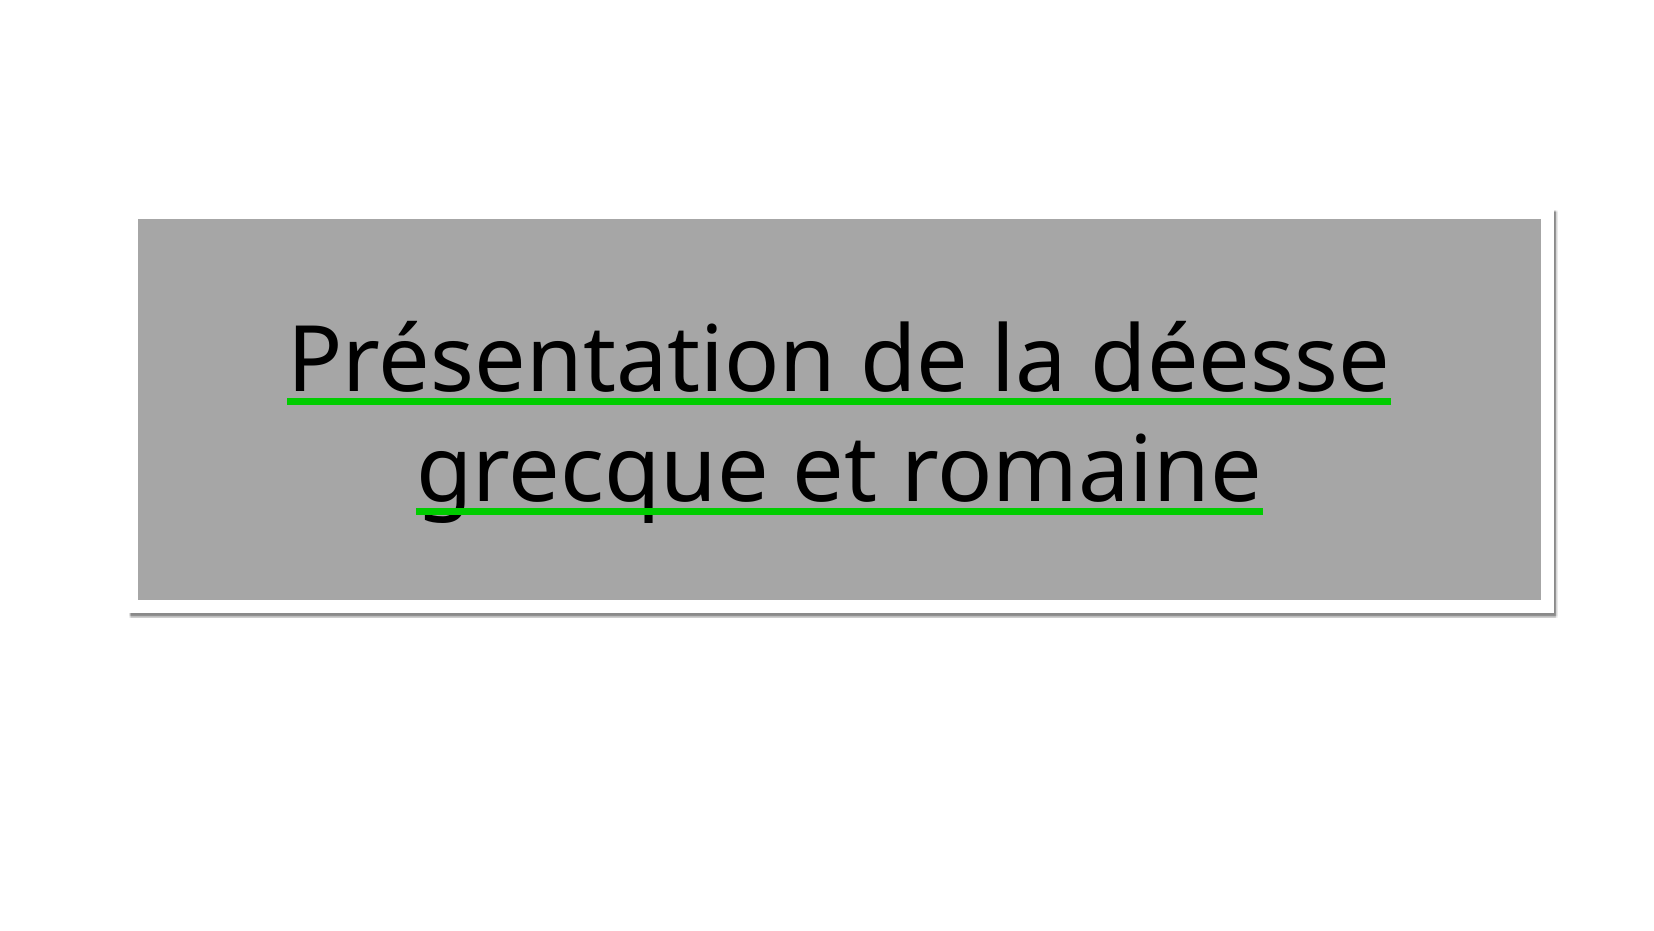

# Présentation de la déesse grecque et romaine